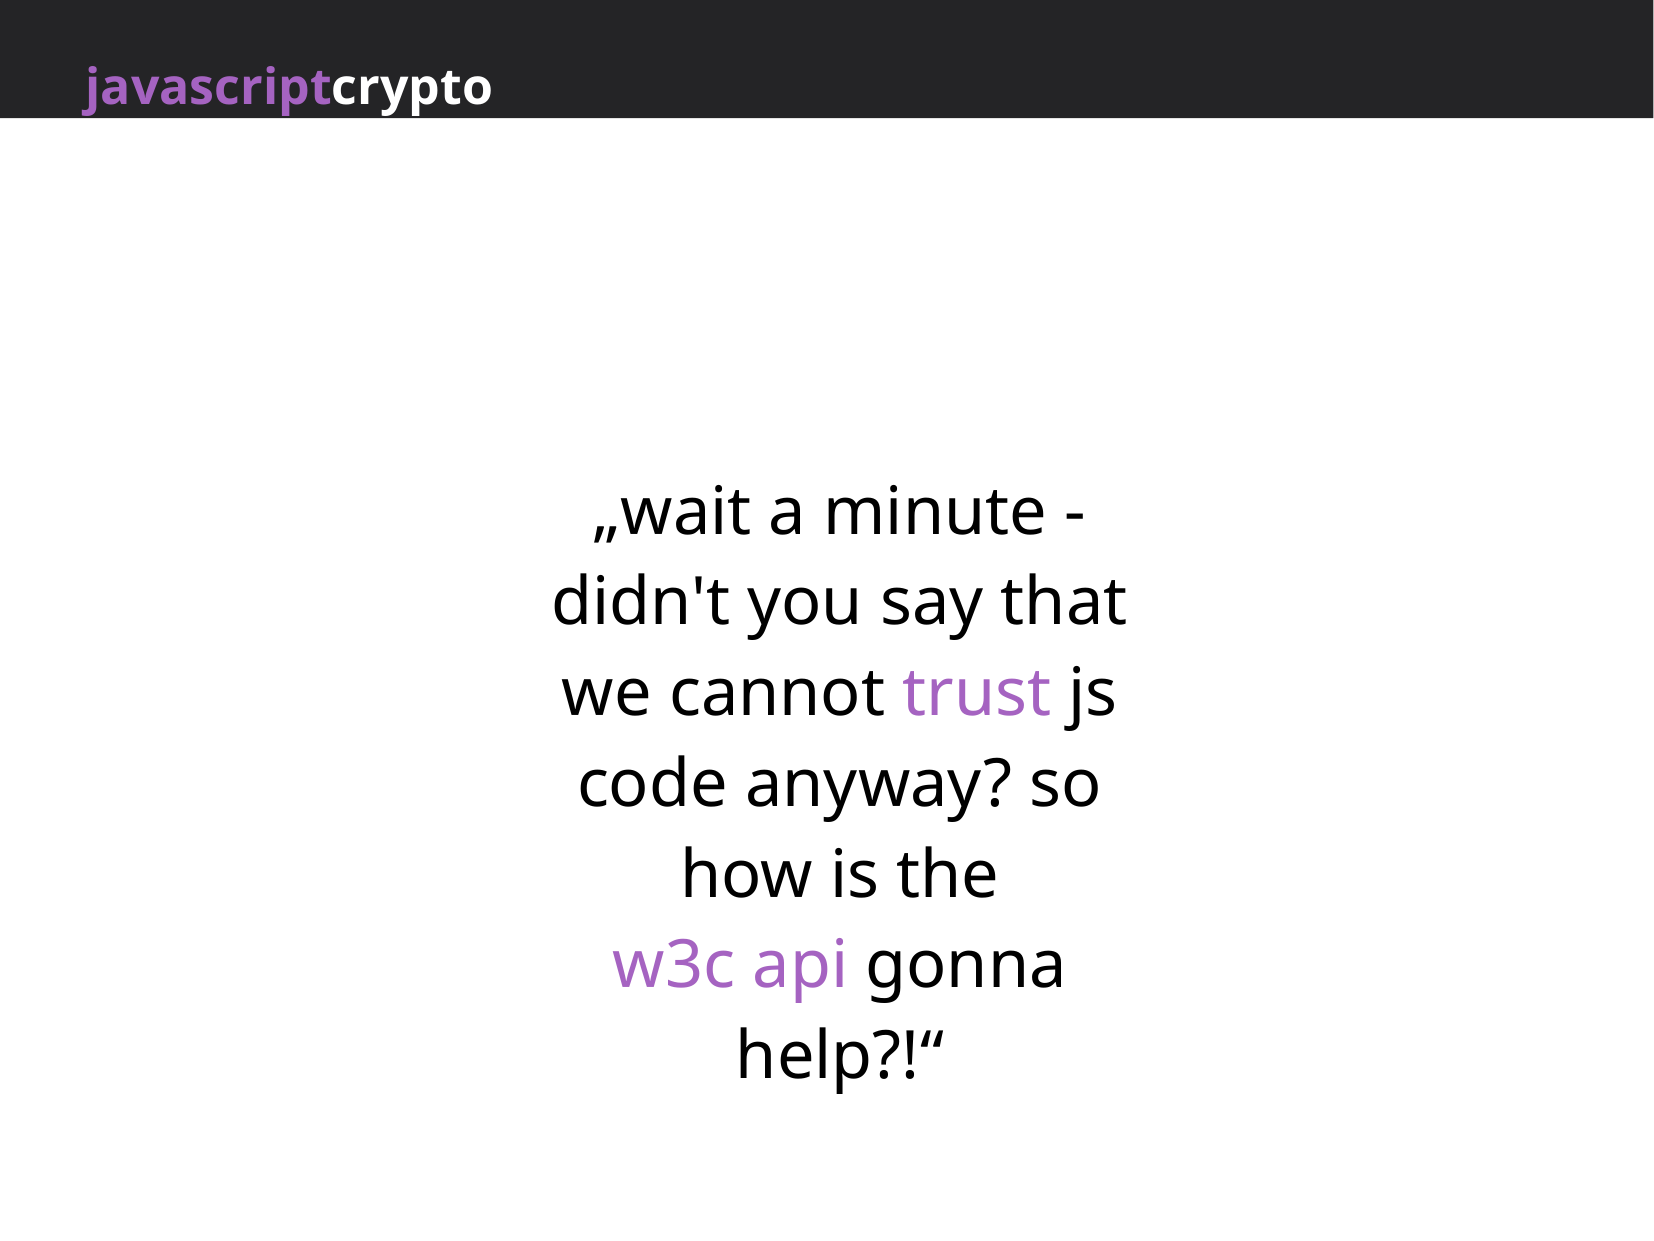

javascriptcrypto
„wait a minute -
didn't you say that we cannot trust js code anyway? so how is the
w3c api gonna help?!“